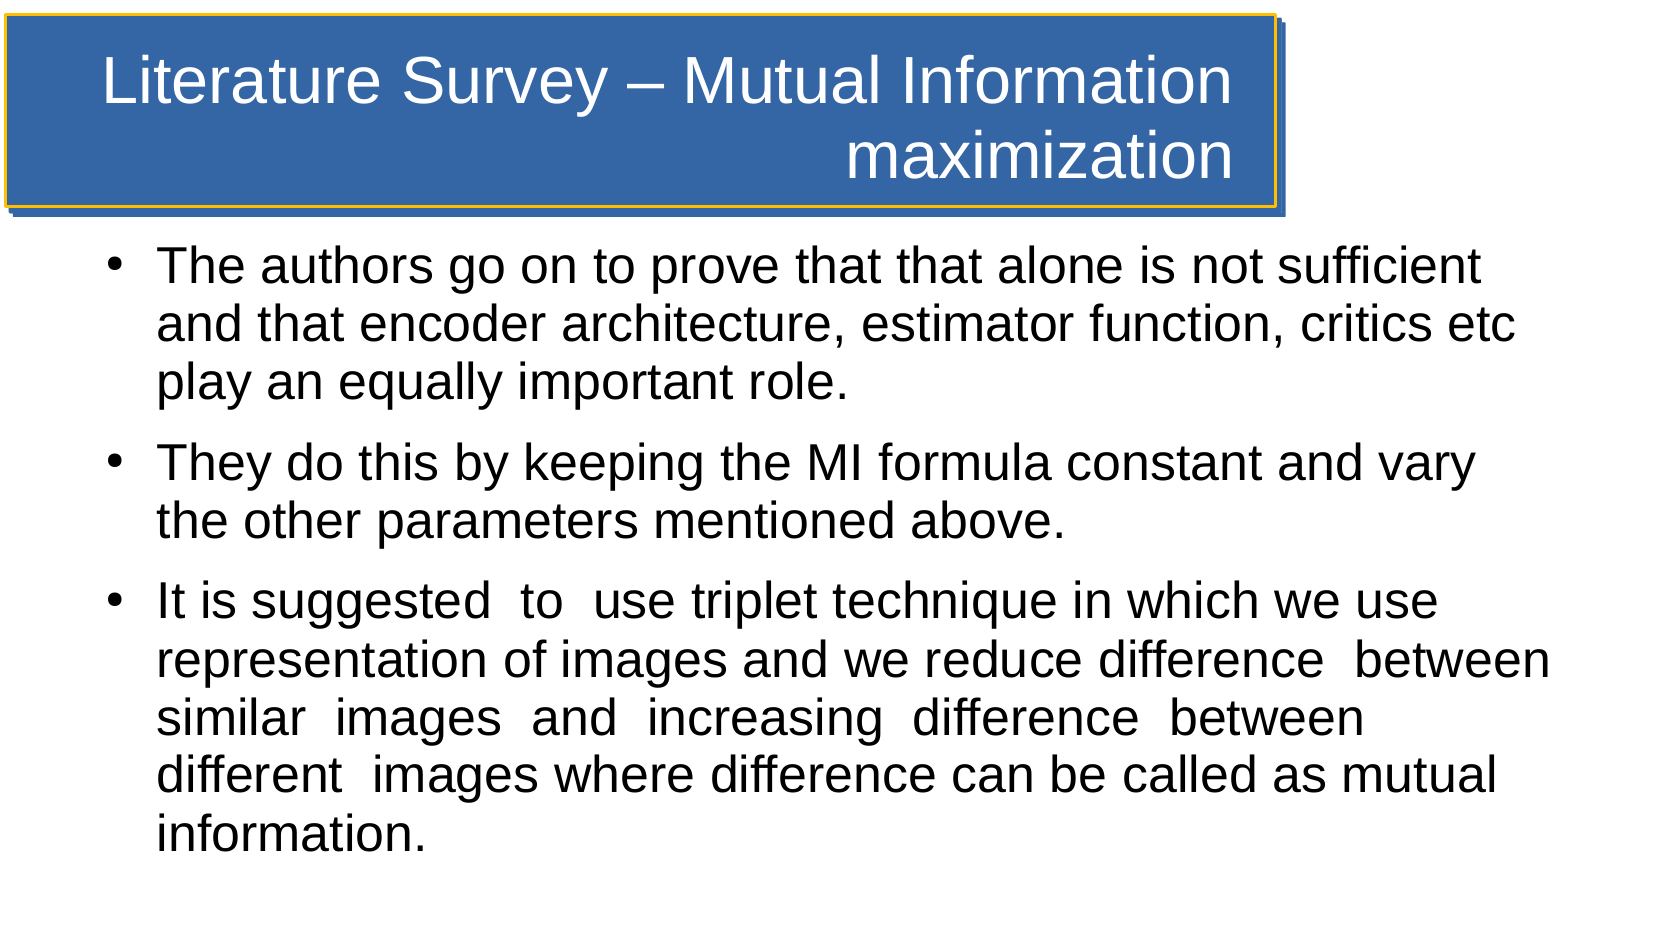

# Literature Survey – Mutual Information maximization
The authors go on to prove that that alone is not sufficient and that encoder architecture, estimator function, critics etc play an equally important role.
They do this by keeping the MI formula constant and vary the other parameters mentioned above.
It is suggested to use triplet technique in which we use representation of images and we reduce difference between similar images and increasing difference between different images where difference can be called as mutual information.